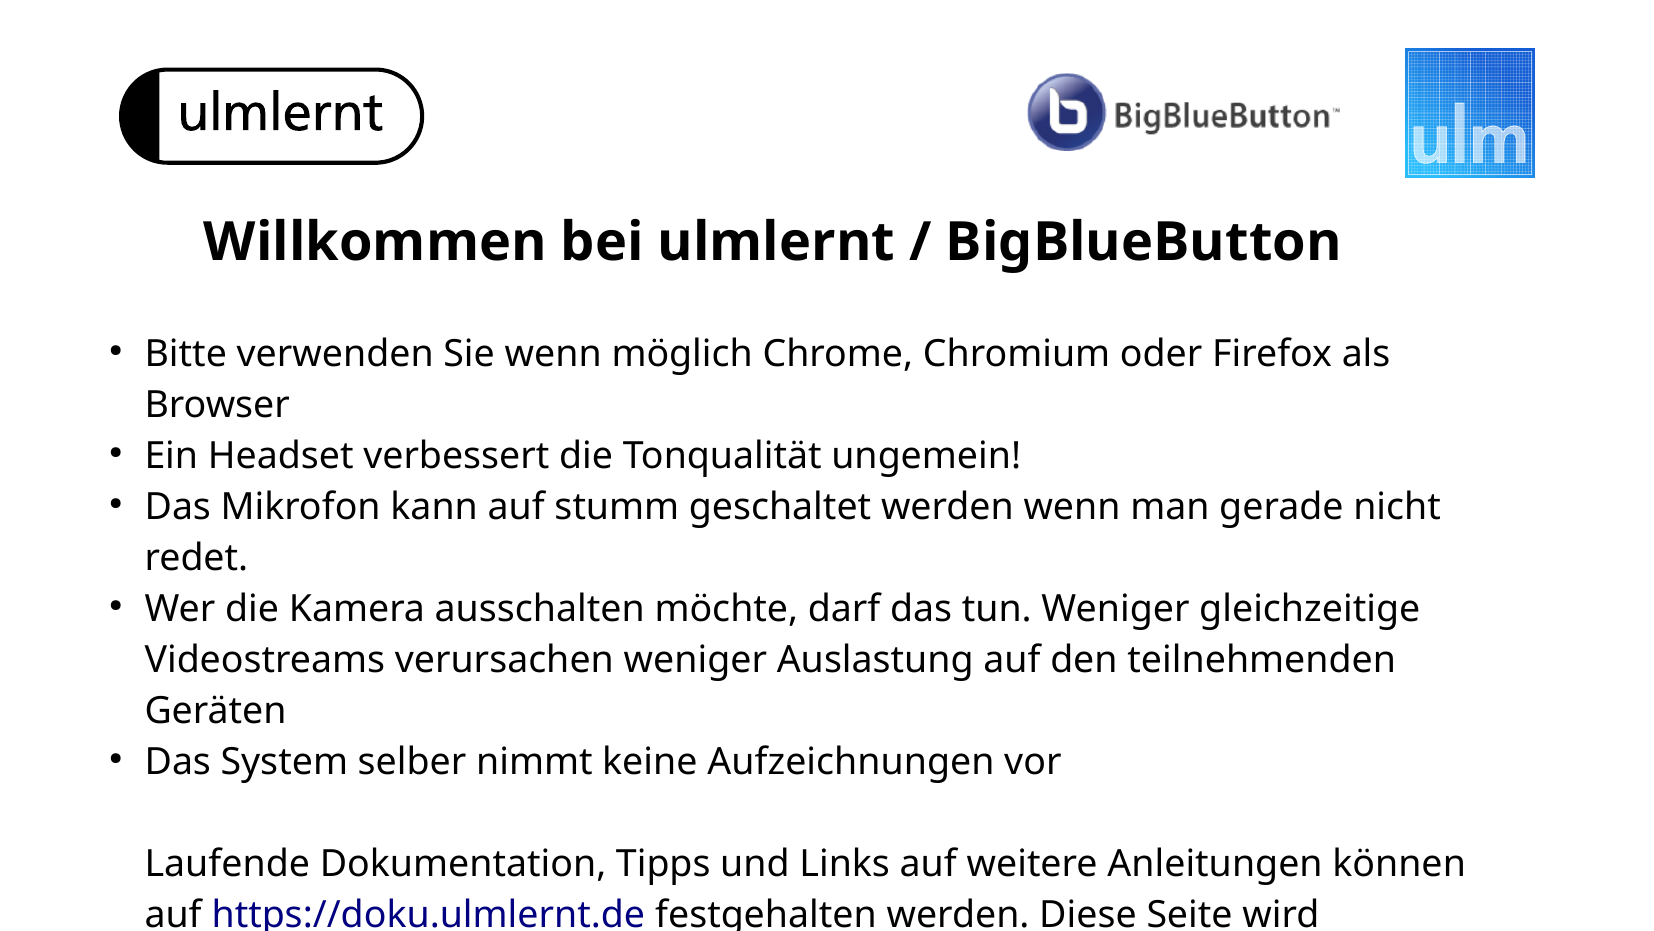

Willkommen bei ulmlernt / BigBlueButton
Bitte verwenden Sie wenn möglich Chrome, Chromium oder Firefox als Browser
Ein Headset verbessert die Tonqualität ungemein!
Das Mikrofon kann auf stumm geschaltet werden wenn man gerade nicht redet.
Wer die Kamera ausschalten möchte, darf das tun. Weniger gleichzeitige Videostreams verursachen weniger Auslastung auf den teilnehmenden Geräten
Das System selber nimmt keine Aufzeichnungen vor
Laufende Dokumentation, Tipps und Links auf weitere Anleitungen können auf https://doku.ulmlernt.de festgehalten werden. Diese Seite wird regelmäßig aktualisiert – regelmäßig nachsehen lohnt sich!